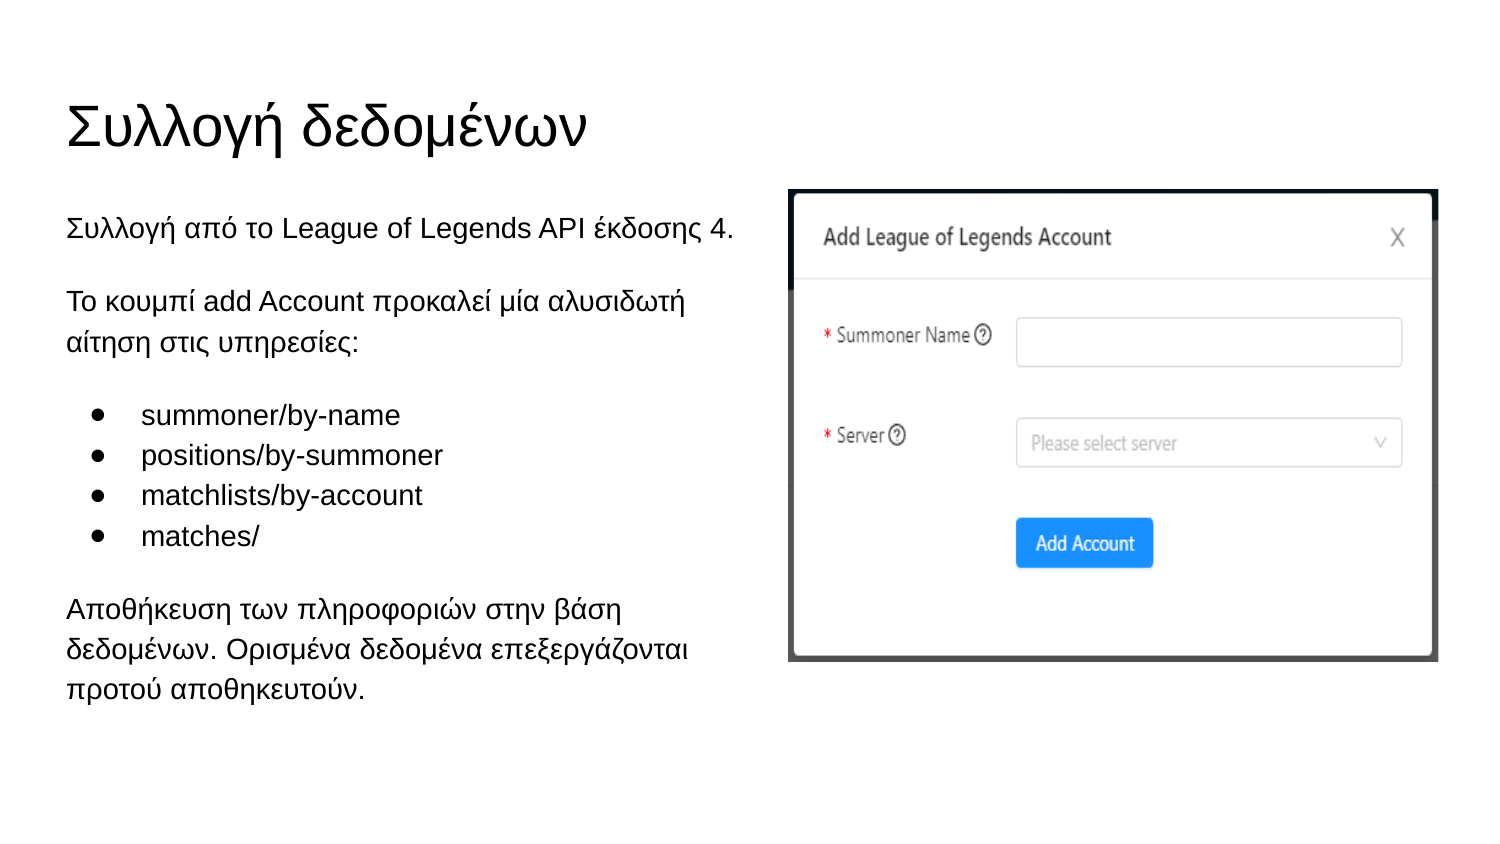

# Συλλογή δεδομένων
Συλλογή από το League of Legends API έκδοσης 4.
Το κουμπί add Account προκαλεί μία αλυσιδωτή αίτηση στις υπηρεσίες:
summoner/by-name
positions/by-summoner
matchlists/by-account
matches/
Αποθήκευση των πληροφοριών στην βάση δεδομένων. Ορισμένα δεδομένα επεξεργάζονται προτού αποθηκευτούν.